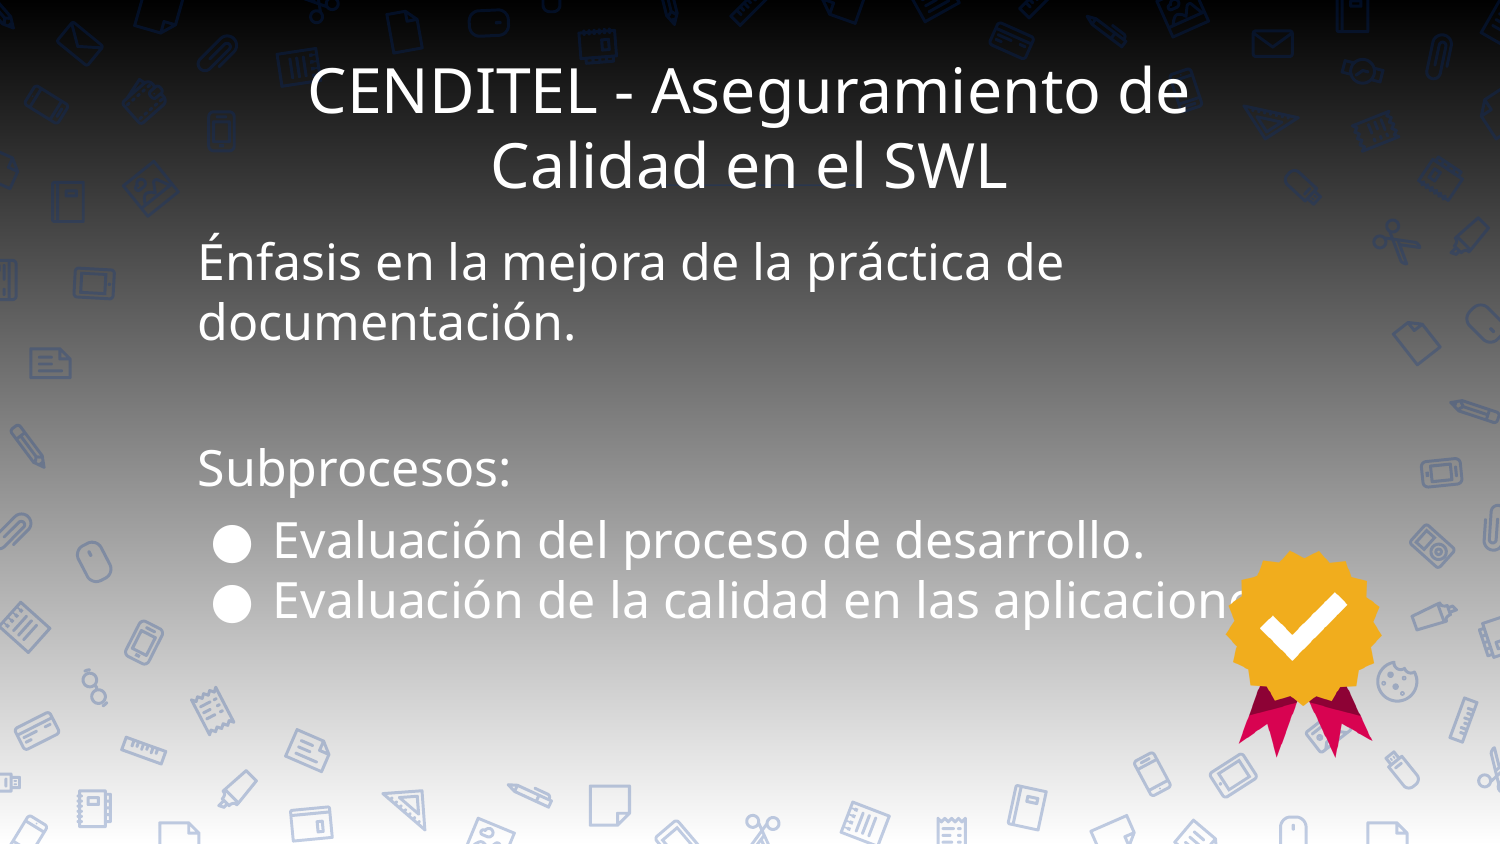

# CENDITEL - Aseguramiento de Calidad en el SWL
Énfasis en la mejora de la práctica de documentación.
Subprocesos:
Evaluación del proceso de desarrollo.
Evaluación de la calidad en las aplicaciones.